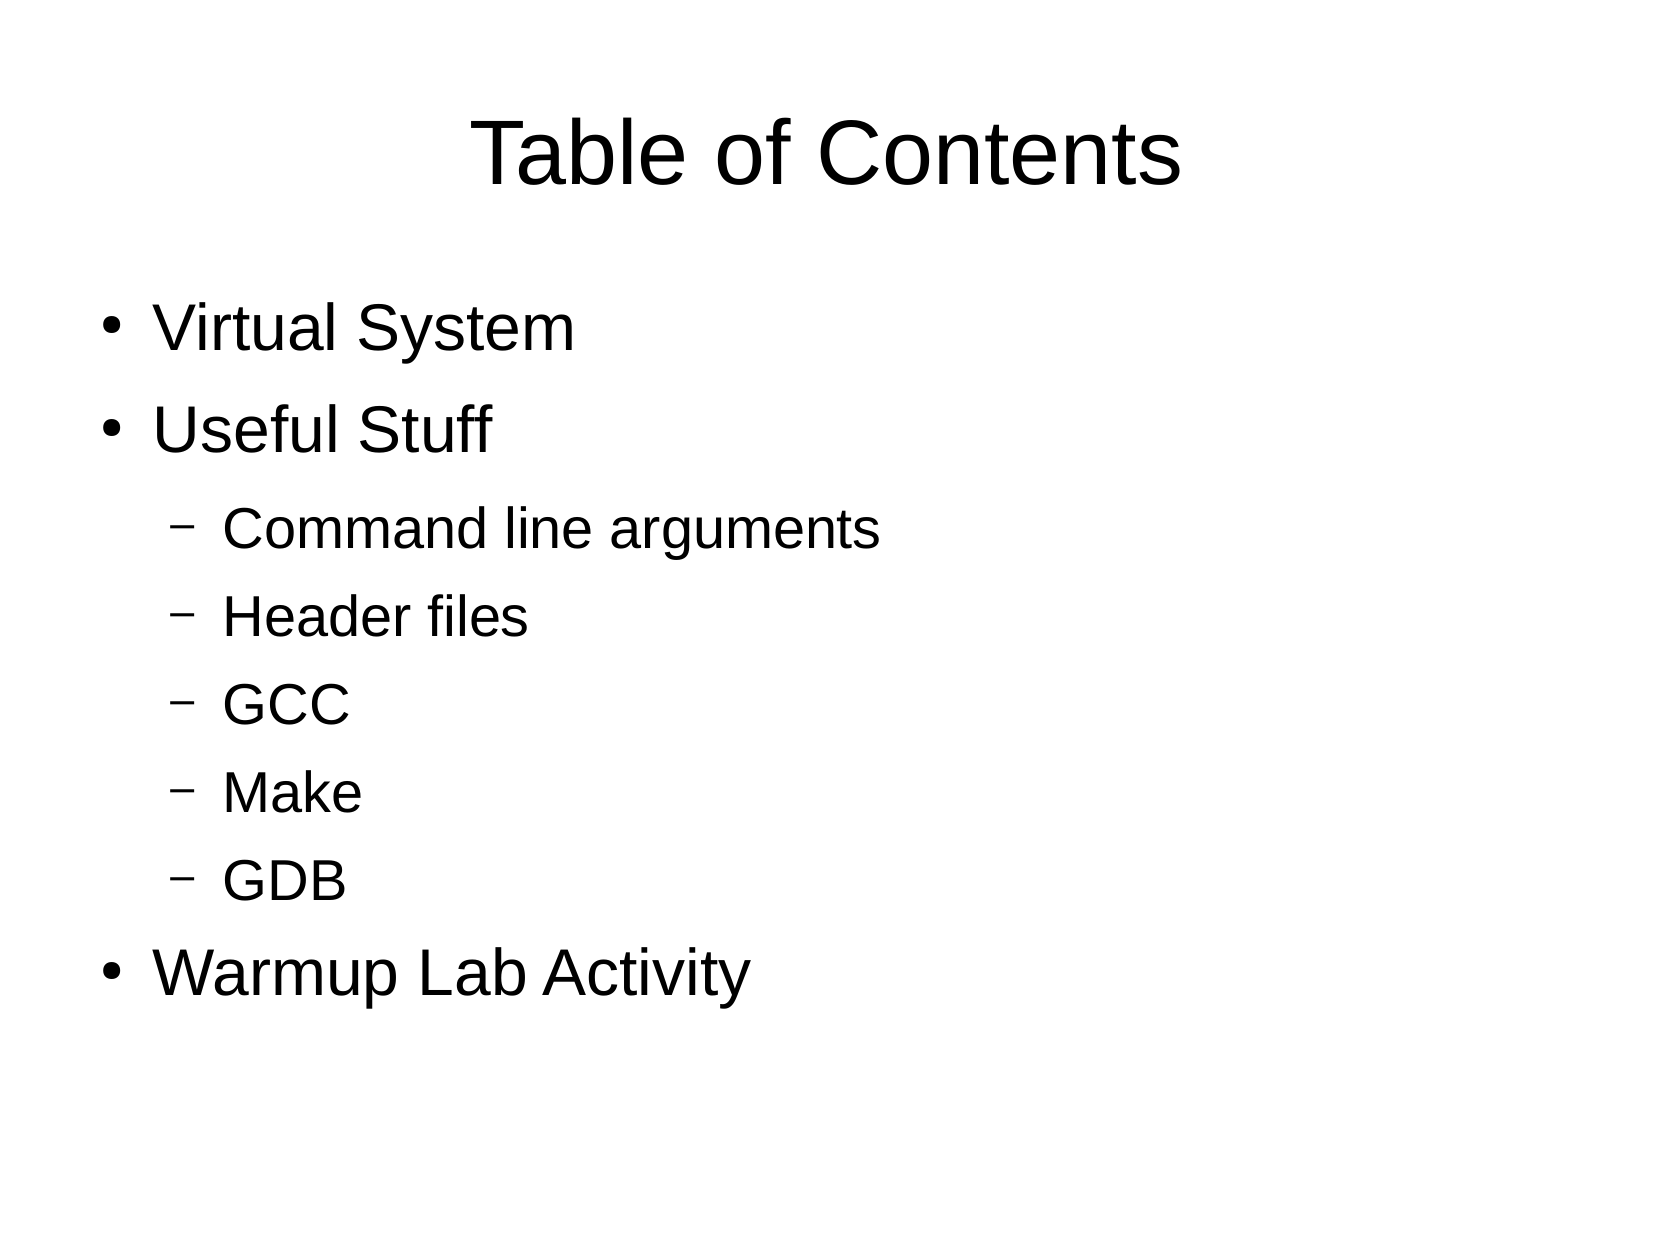

# Table of Contents
Virtual System
Useful Stuff
Command line arguments
Header files
GCC
Make
GDB
Warmup Lab Activity